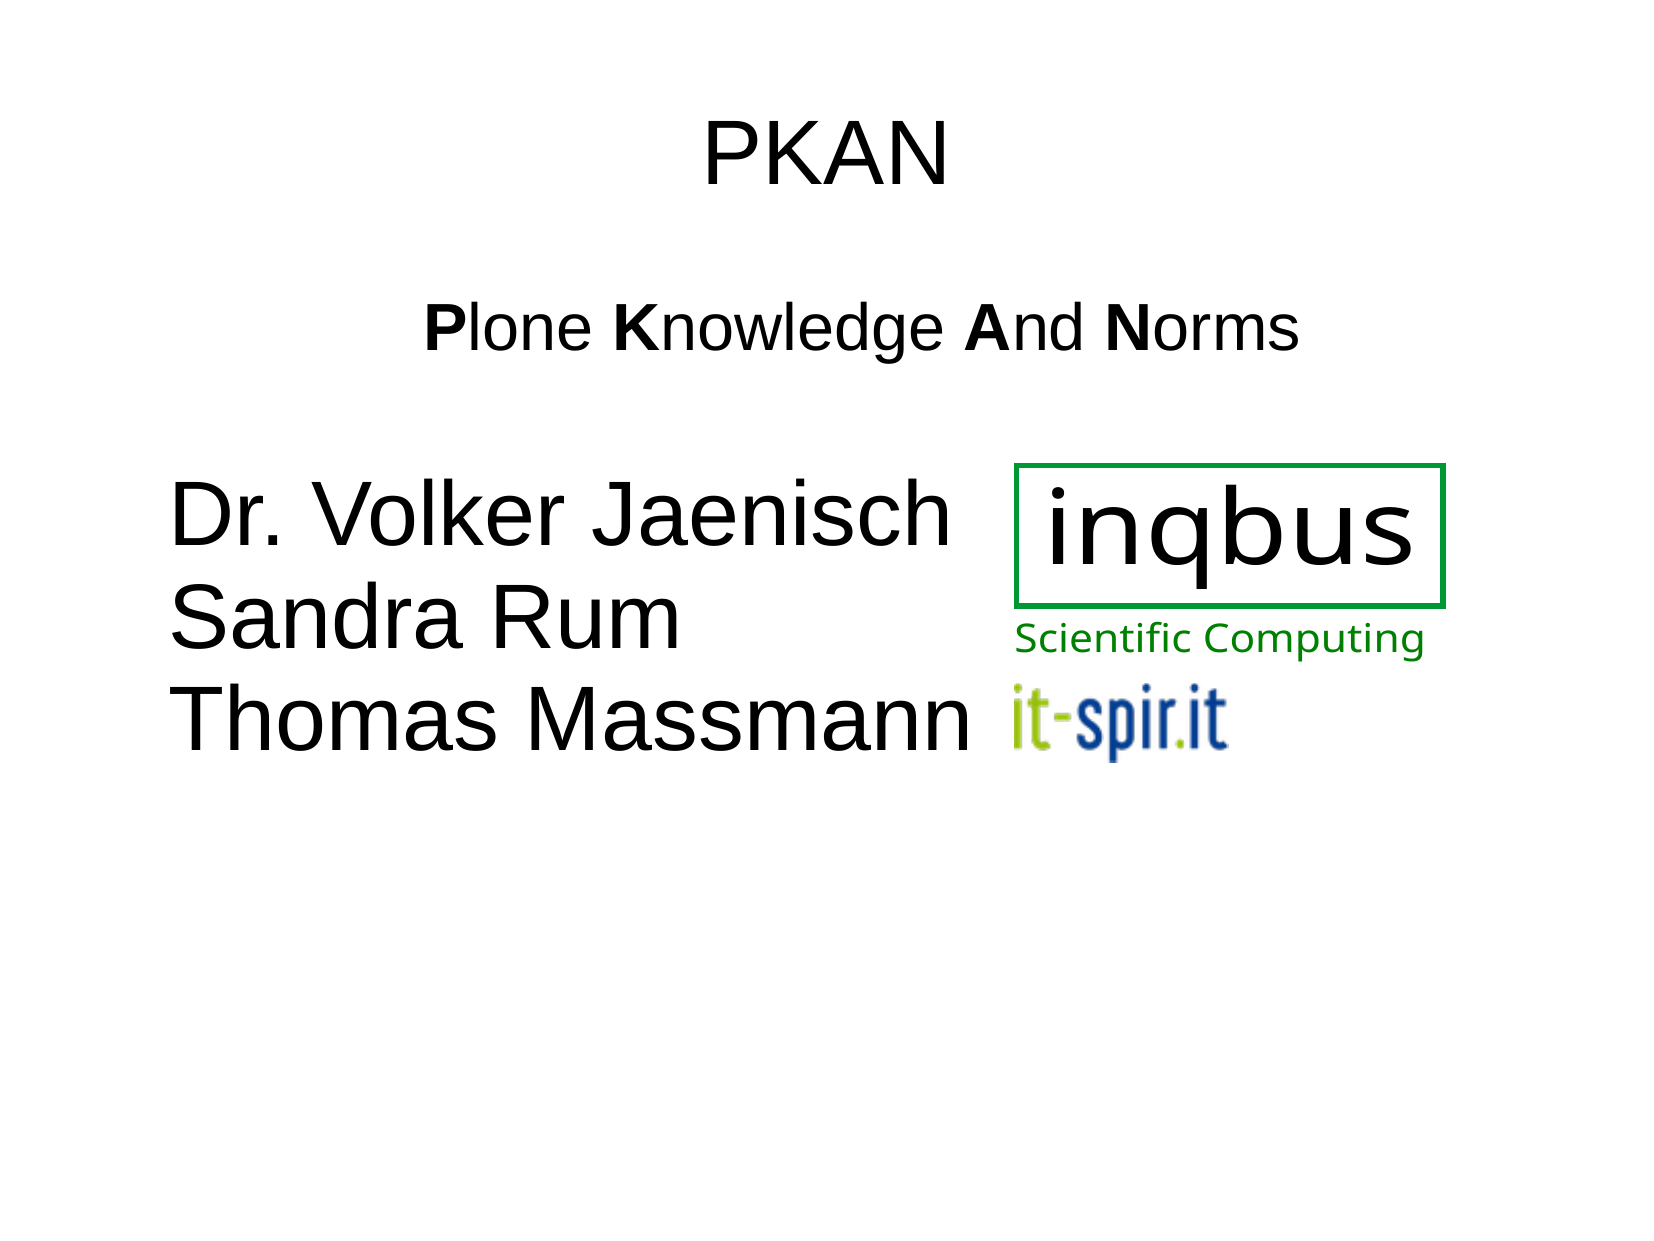

# PKAN
Plone Knowledge And Norms
Dr. Volker Jaenisch
Sandra Rum
Thomas Massmann